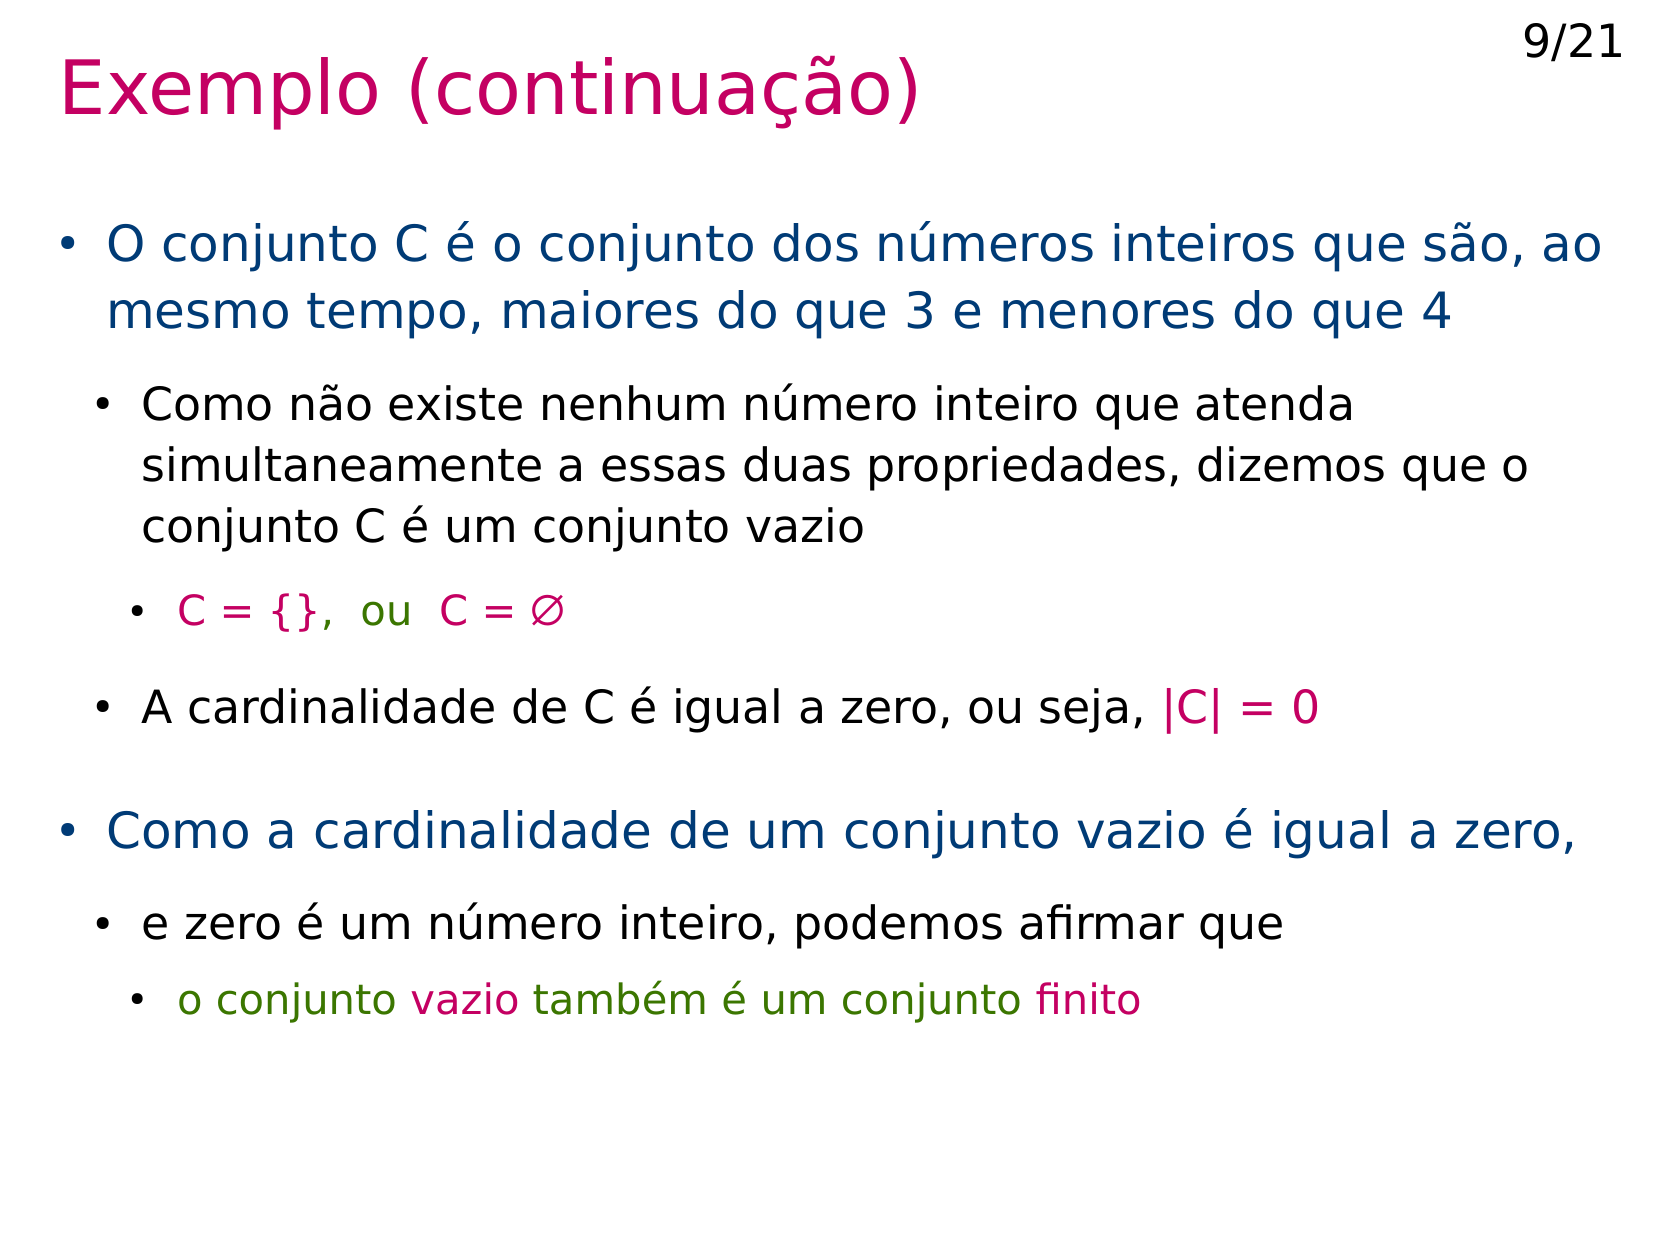

9
# Exemplo (continuação)
O conjunto C é o conjunto dos números inteiros que são, ao mesmo tempo, maiores do que 3 e menores do que 4
Como não existe nenhum número inteiro que atenda simultaneamente a essas duas propriedades, dizemos que o conjunto C é um conjunto vazio
C = {}, ou C = ∅
A cardinalidade de C é igual a zero, ou seja, |C| = 0
Como a cardinalidade de um conjunto vazio é igual a zero,
e zero é um número inteiro, podemos afirmar que
o conjunto vazio também é um conjunto finito